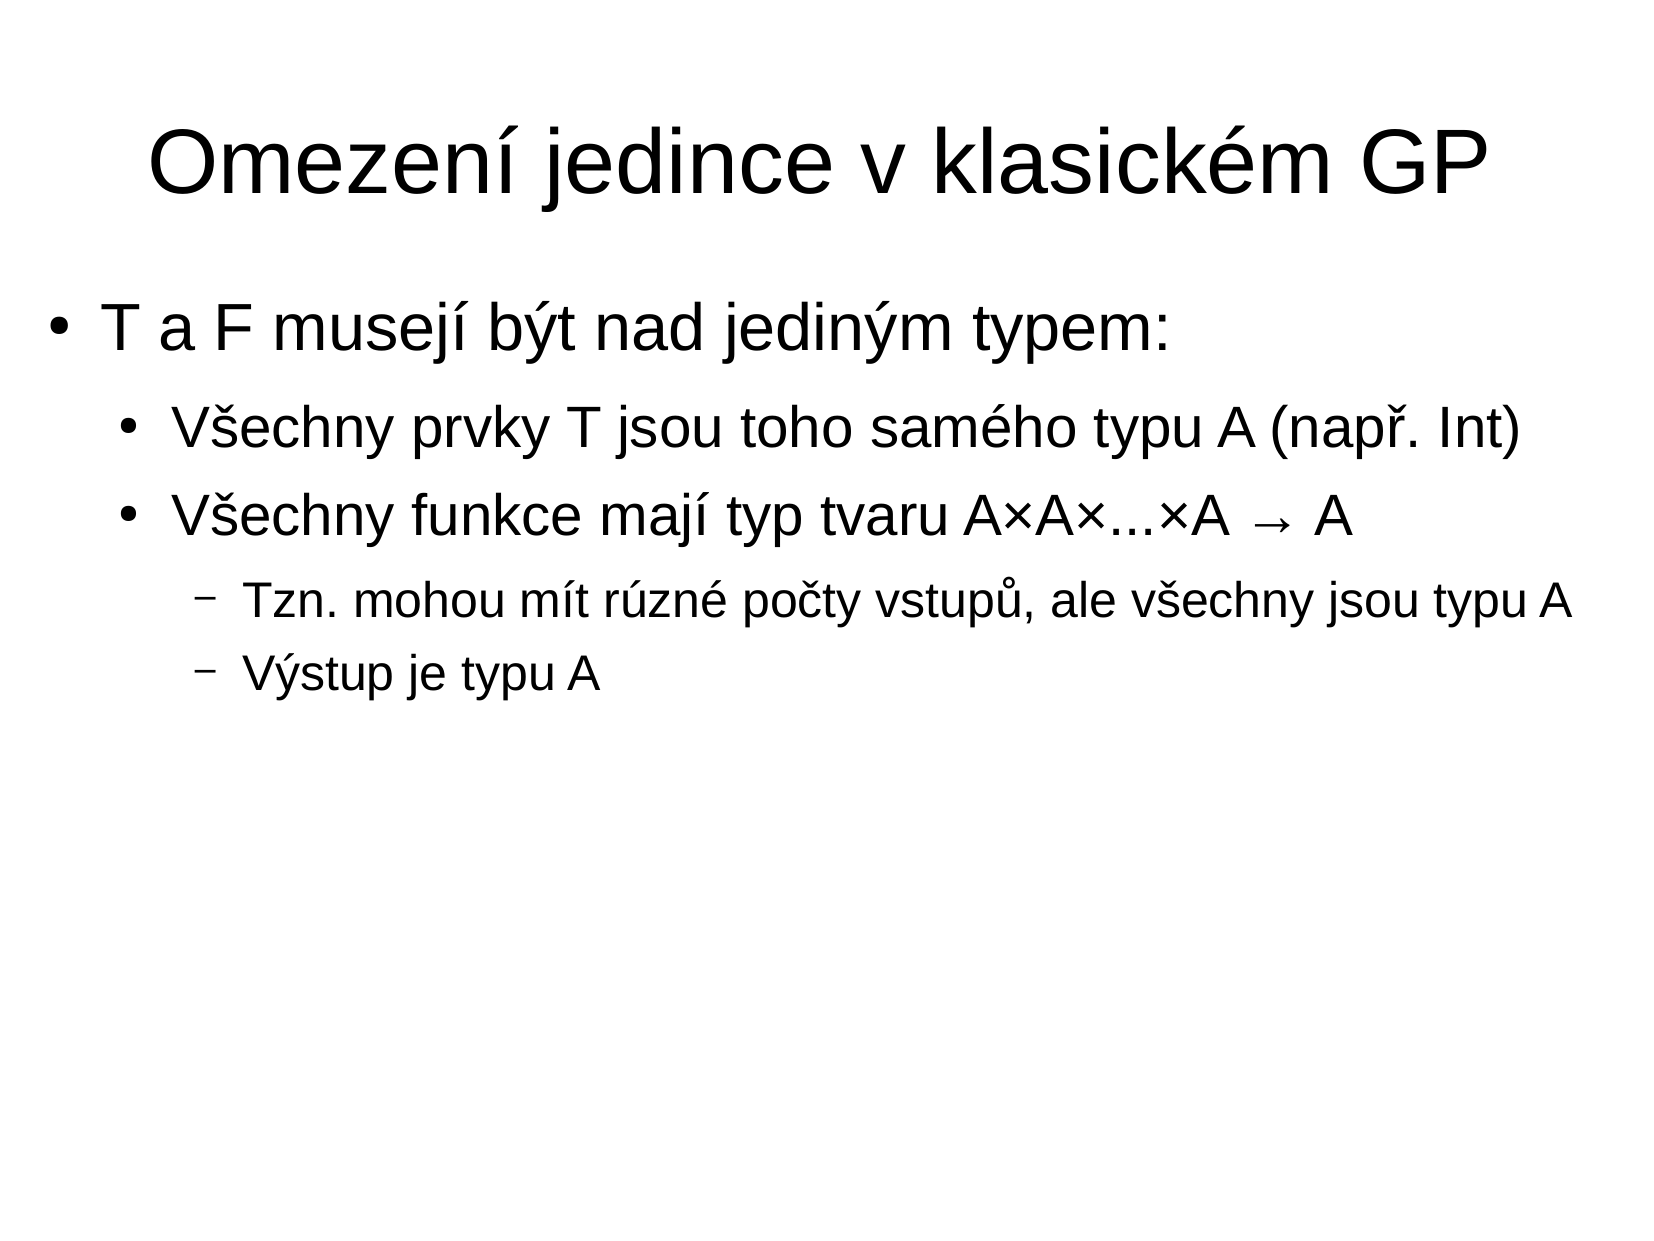

# Omezení jedince v klasickém GP
T a F musejí být nad jediným typem:
Všechny prvky T jsou toho samého typu A (např. Int)
Všechny funkce mají typ tvaru A×A×...×A → A
Tzn. mohou mít rúzné počty vstupů, ale všechny jsou typu A
Výstup je typu A